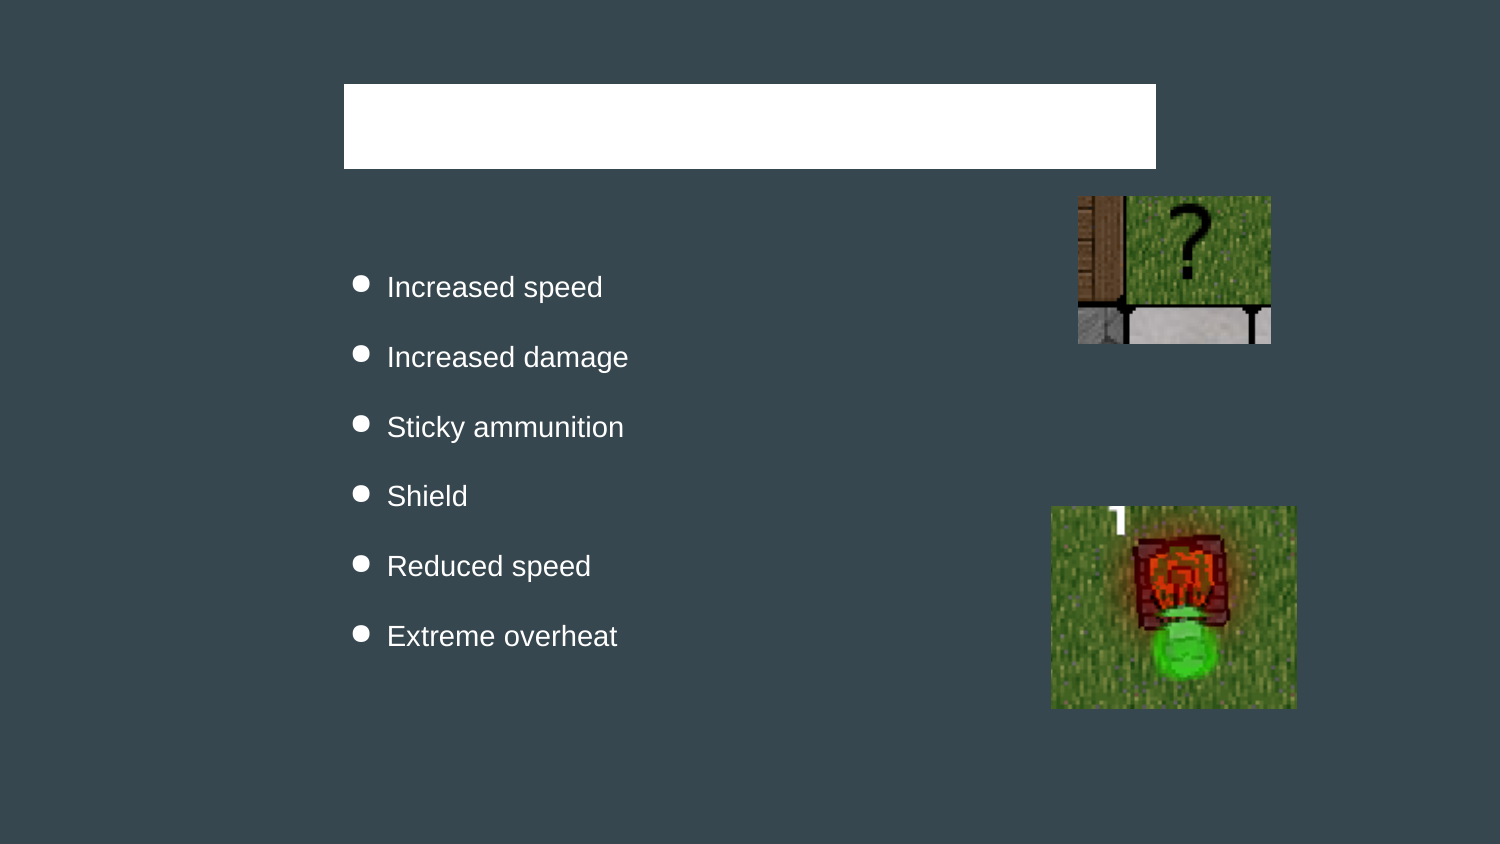

# Powerups and Powerdowns
Increased speed
Increased damage
Sticky ammunition
Shield
Reduced speed
Extreme overheat